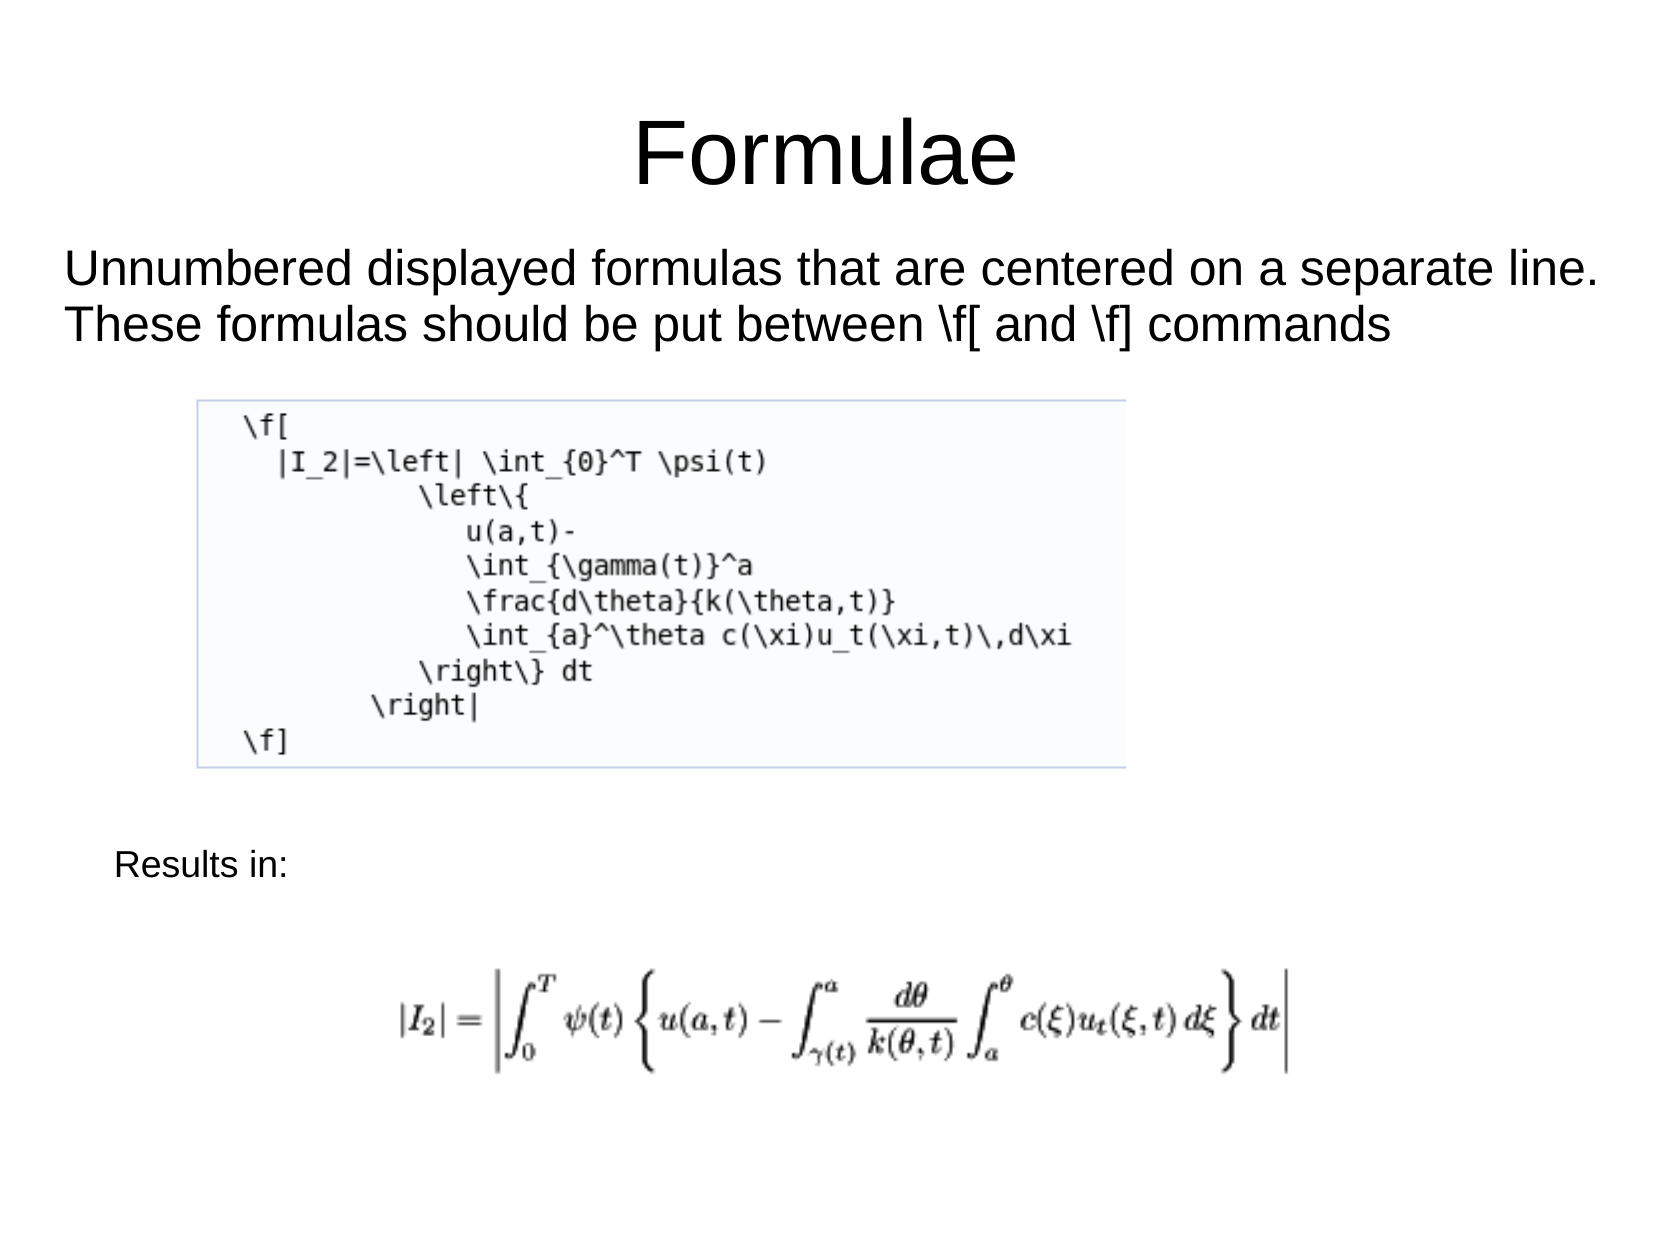

# Formulae
Unnumbered displayed formulas that are centered on a separate line. These formulas should be put between \f[ and \f] commands
Results in: